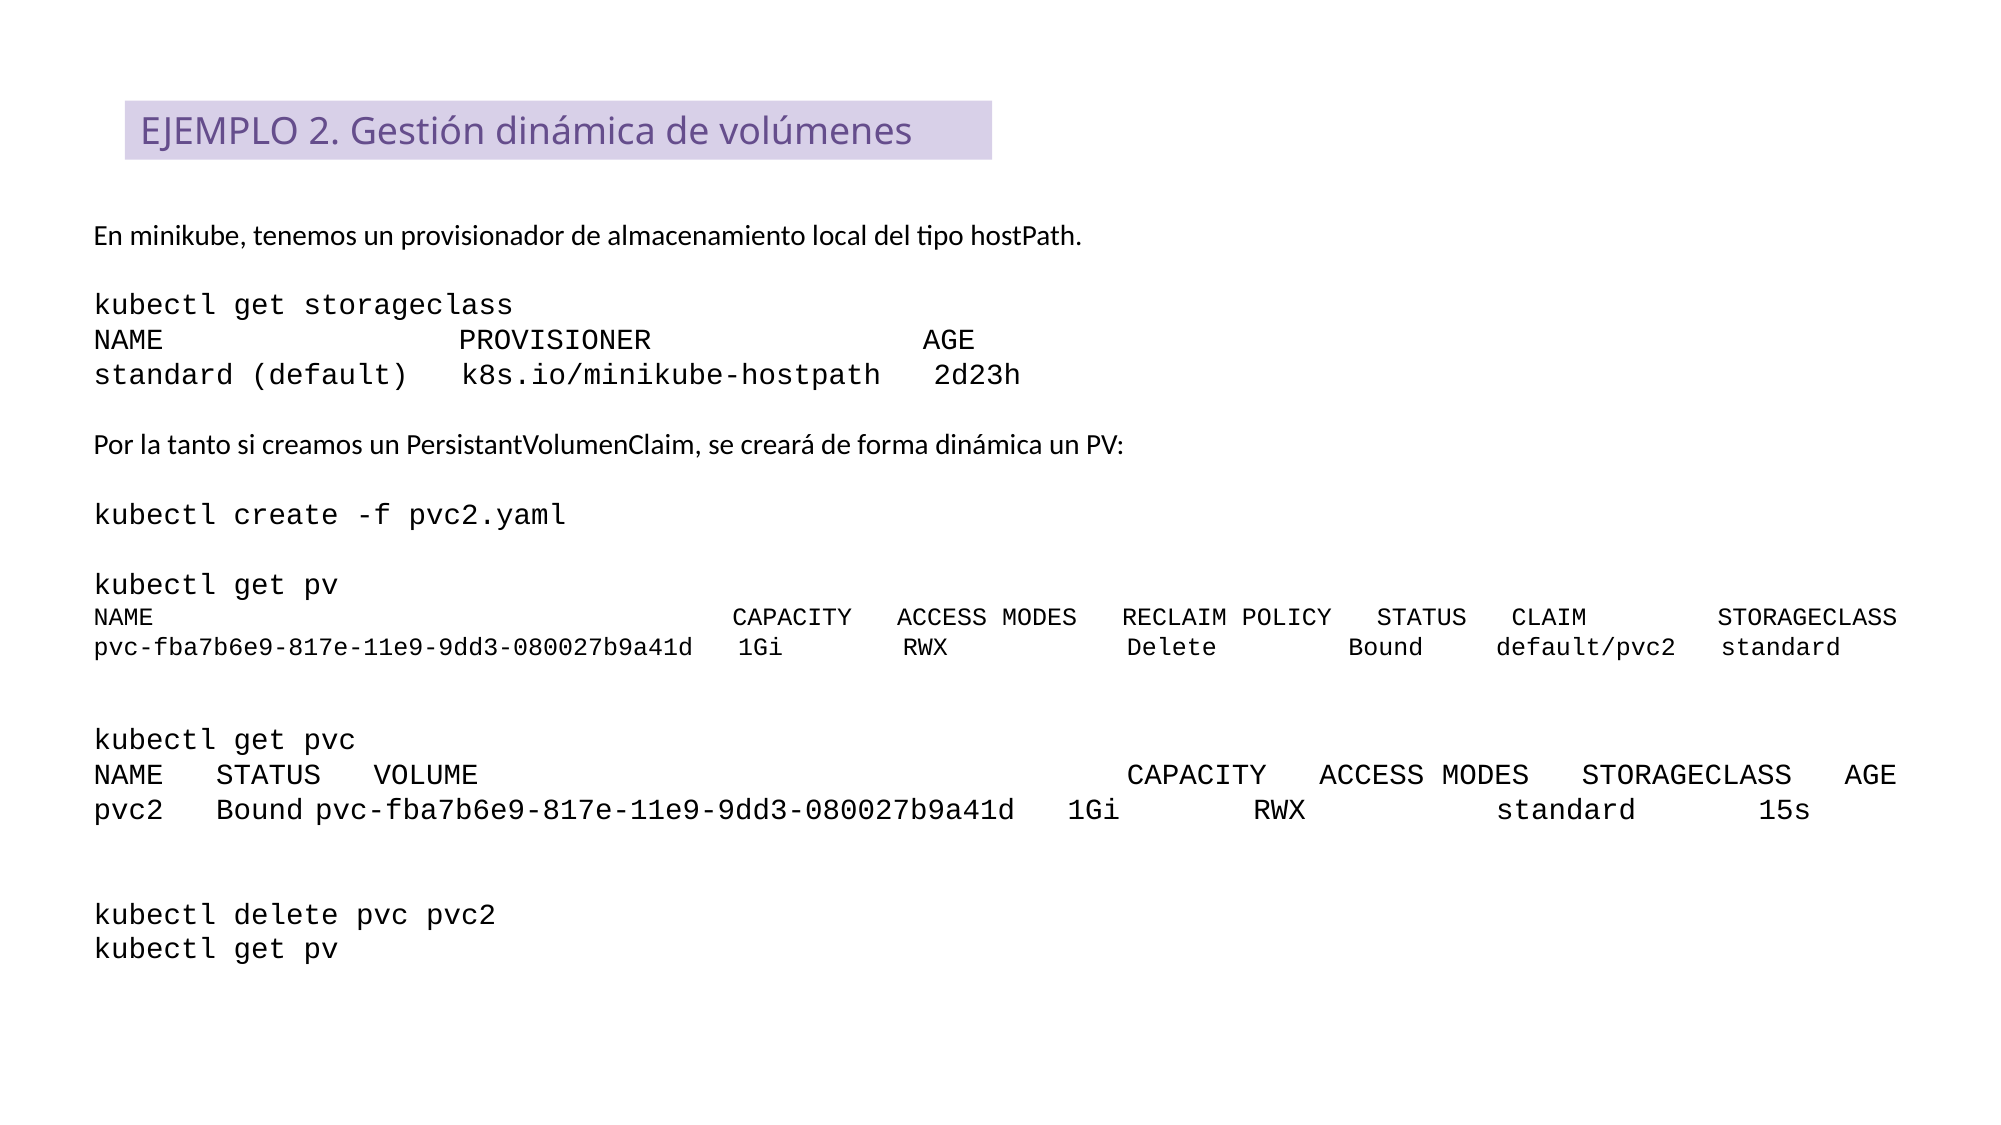

EJEMPLO 2. Gestión dinámica de volúmenes
En minikube, tenemos un provisionador de almacenamiento local del tipo hostPath.
kubectl get storageclass
NAME 	 PROVISIONER 	 AGE
standard (default) k8s.io/minikube-hostpath 2d23h
Por la tanto si creamos un PersistantVolumenClaim, se creará de forma dinámica un PV:
kubectl create -f pvc2.yaml
kubectl get pv
NAME 				 CAPACITY ACCESS MODES RECLAIM POLICY STATUS CLAIM 	STORAGECLASS
pvc-fba7b6e9-817e-11e9-9dd3-080027b9a41d 1Gi RWX 	Delete 	Bound	default/pvc2 standard
kubectl get pvc
NAME STATUS VOLUME 	CAPACITY ACCESS MODES STORAGECLASS AGE
pvc2 Bound	pvc-fba7b6e9-817e-11e9-9dd3-080027b9a41d 1Gi 	 RWX 	standard 15s
kubectl delete pvc pvc2
kubectl get pv